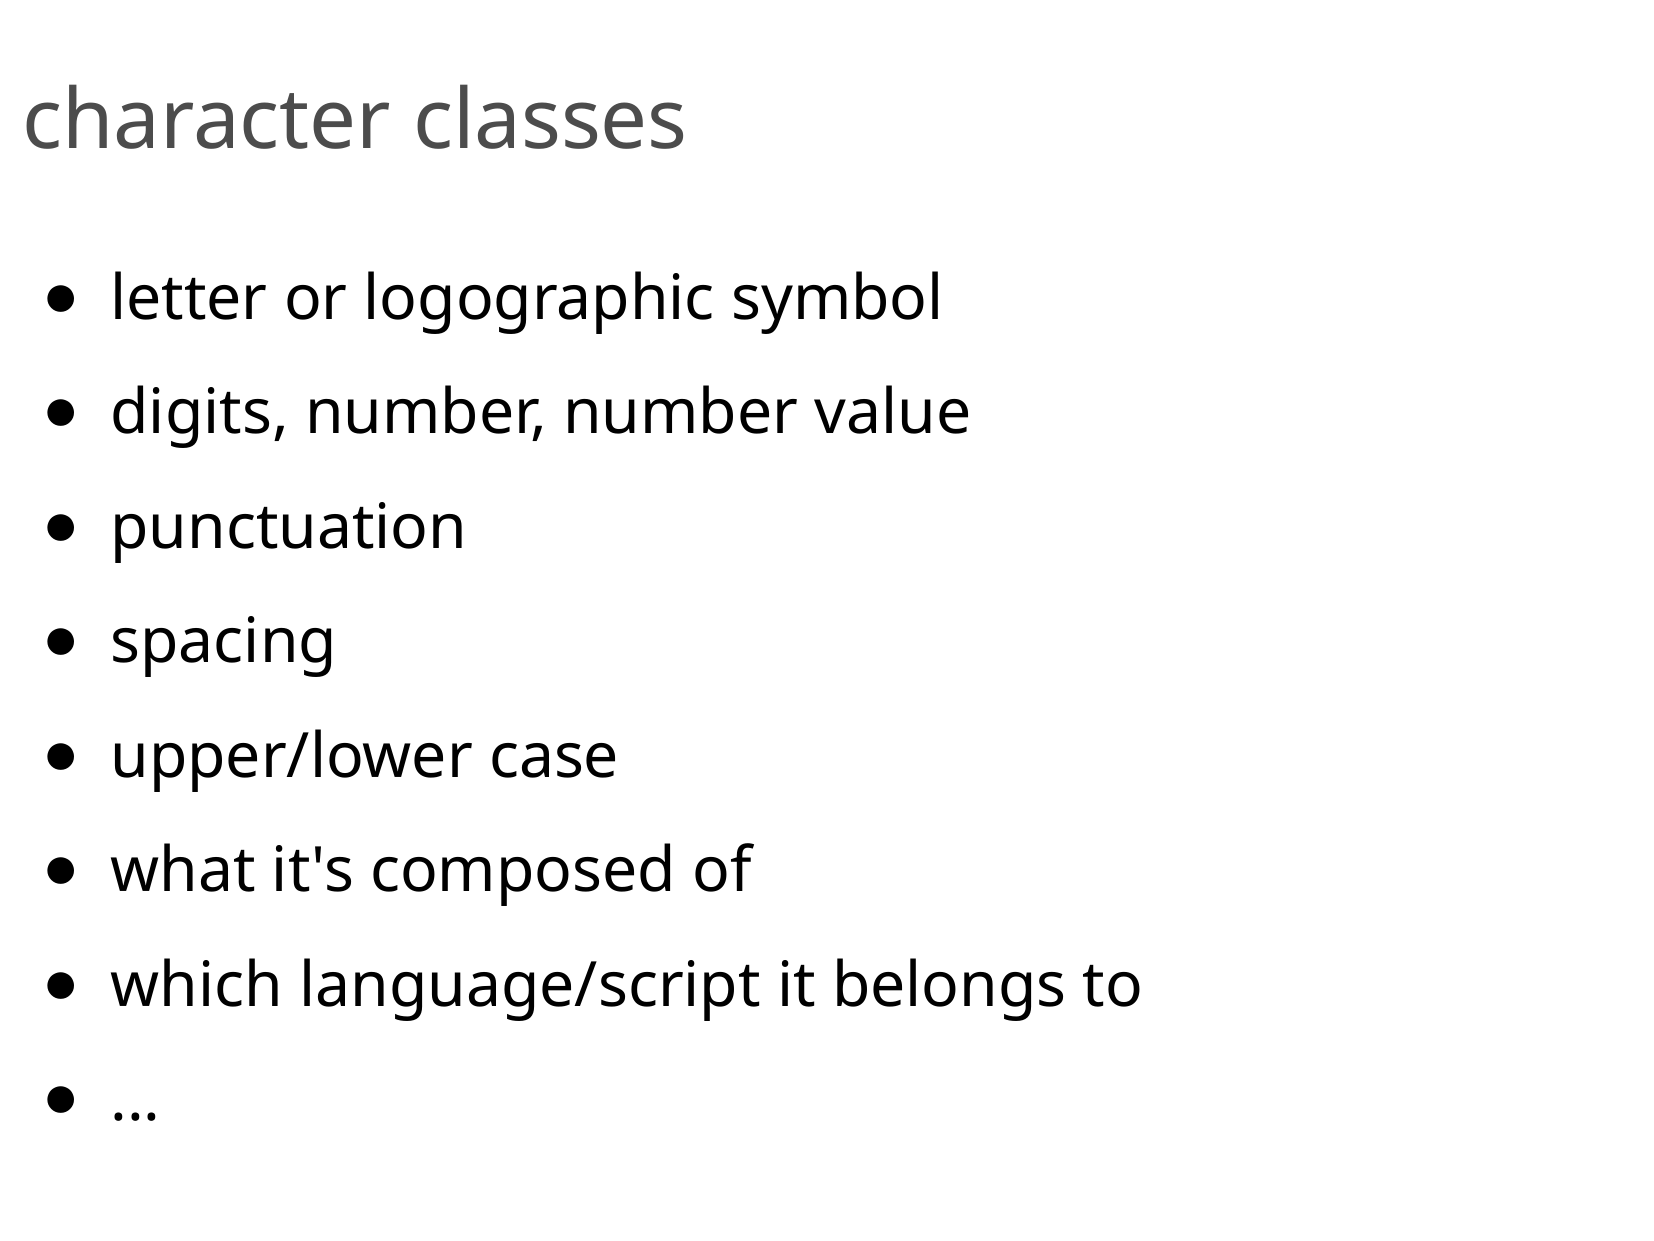

# character classes
letter or logographic symbol
digits, number, number value
punctuation
spacing
upper/lower case
what it's composed of
which language/script it belongs to
...